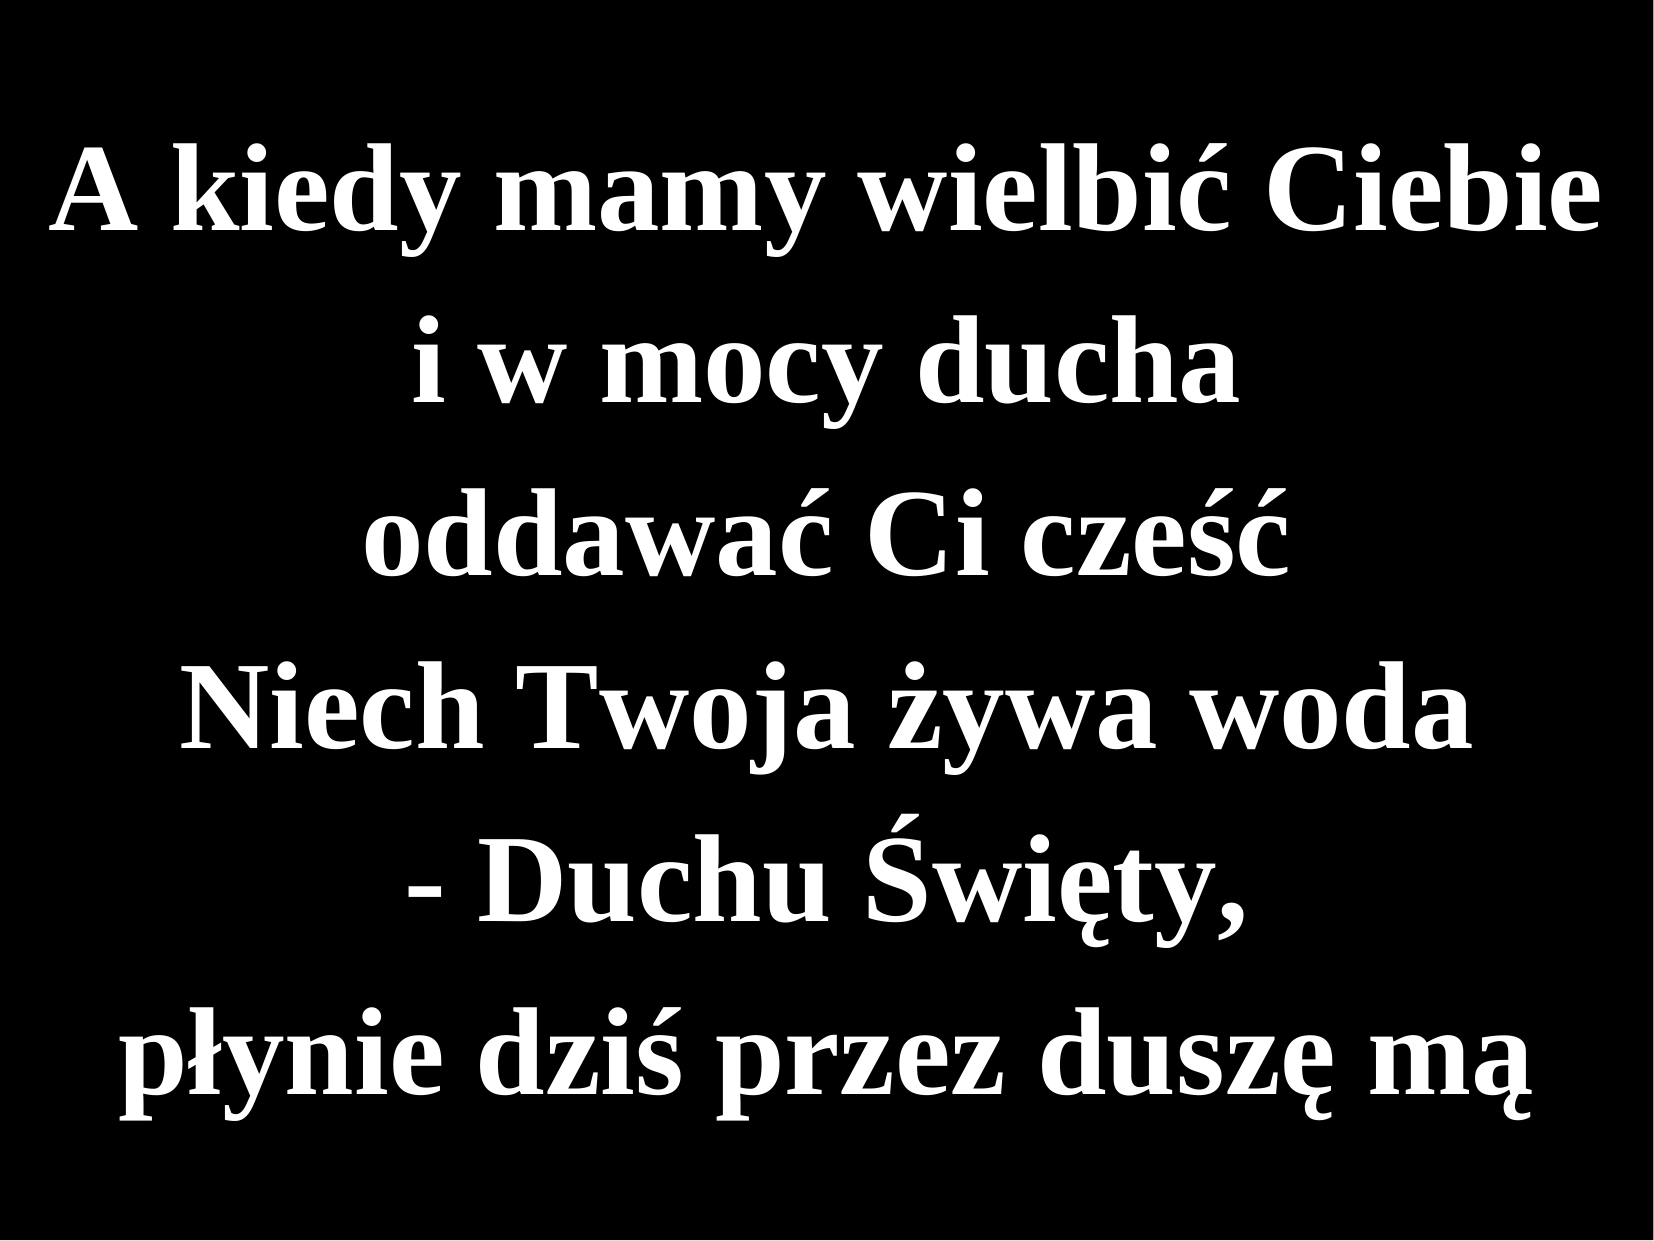

# A kiedy mamy wielbić Ciebie ppp i w mocy ducha ppp oddawać Ci cześć ppp Niech Twoja żywa woda ppp - Duchu Święty, ppp płynie dziś przez duszę mą